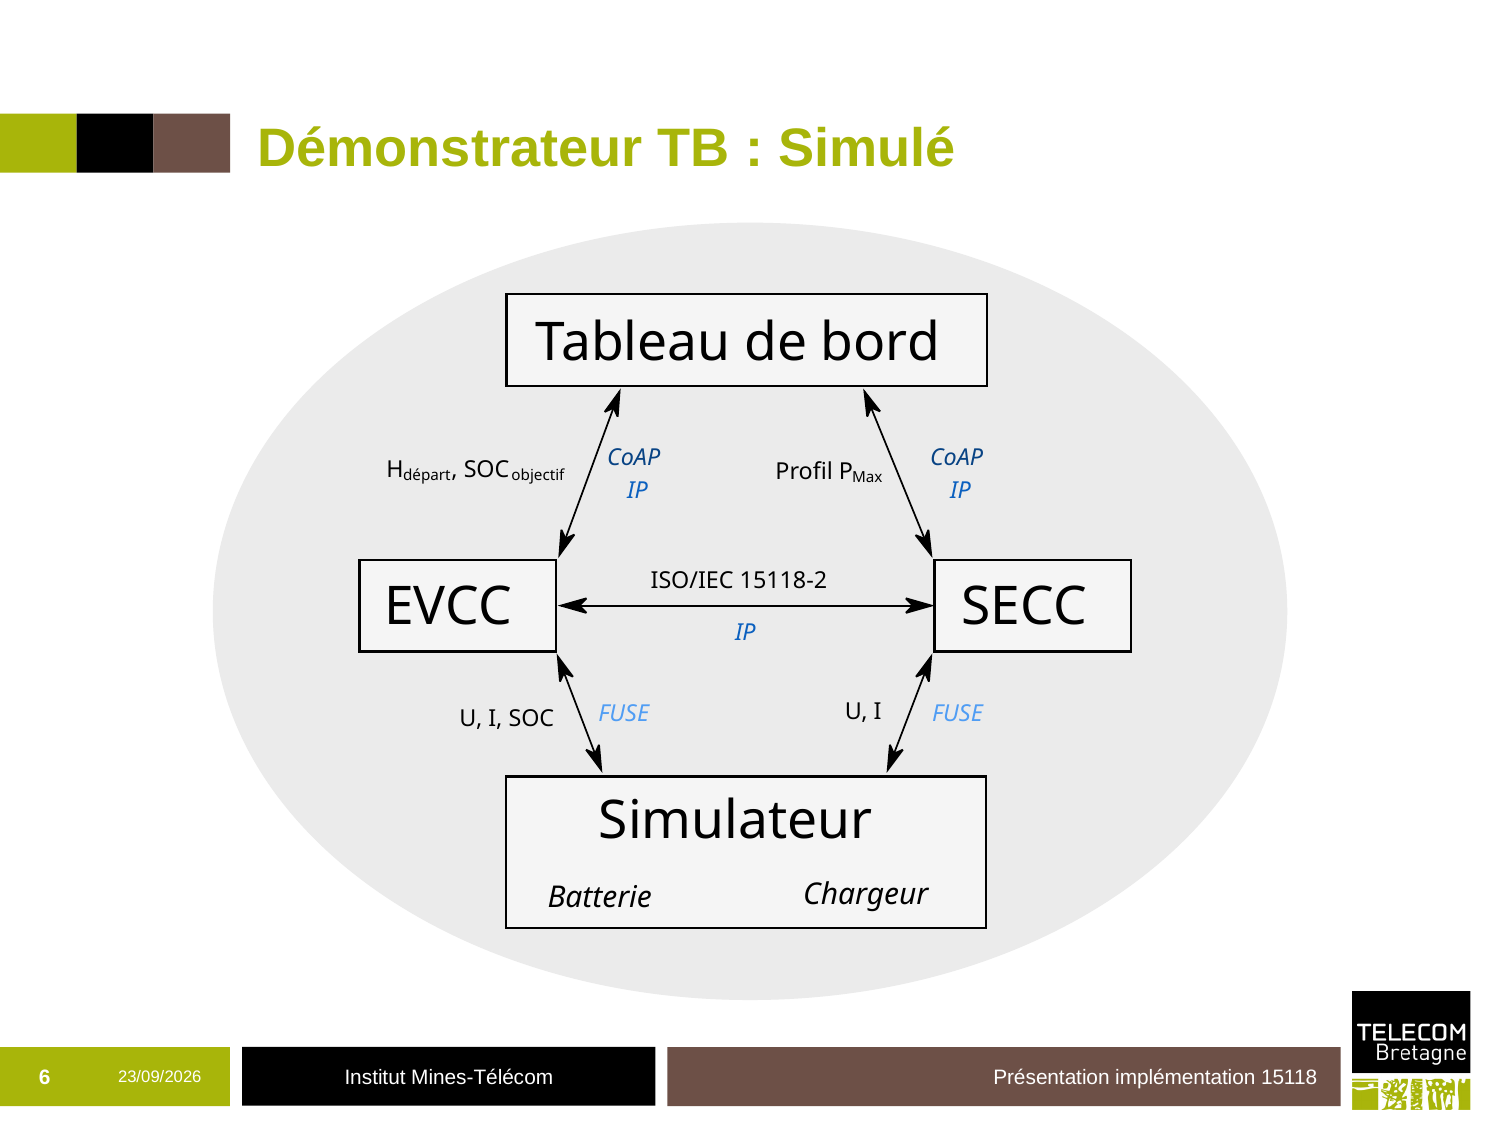

# Démonstrateur TB : Simulé
Présentation implémentation 15118